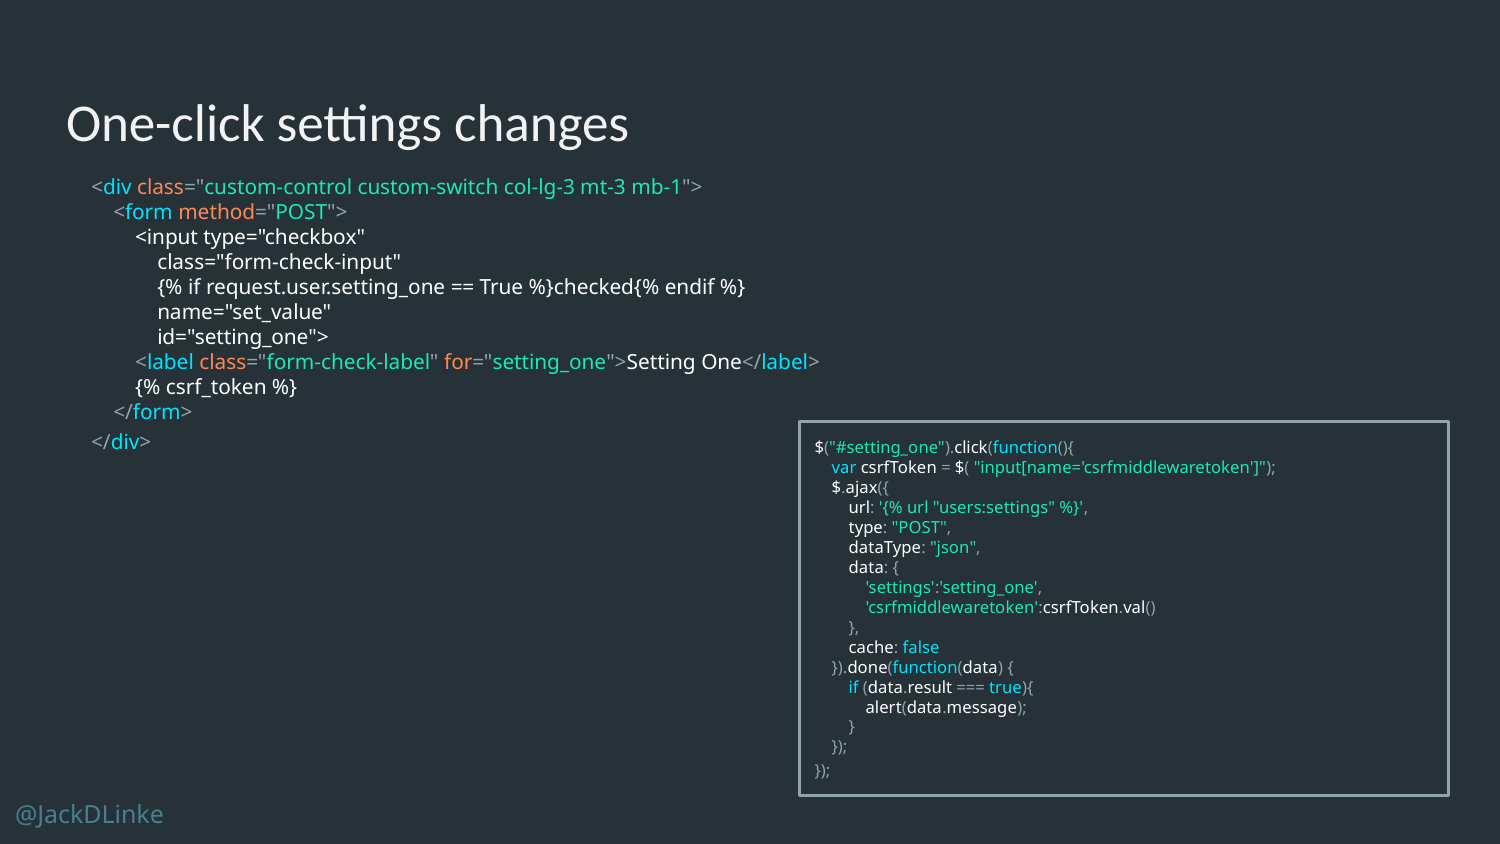

# One-click settings changes
<div class="custom-control custom-switch col-lg-3 mt-3 mb-1">
 <form method="POST">
 <input type="checkbox"
 class="form-check-input"
 {% if request.user.setting_one == True %}checked{% endif %}
 name="set_value"
 id="setting_one">
 <label class="form-check-label" for="setting_one">Setting One</label>
 {% csrf_token %}
 </form>
</div>
$("#setting_one").click(function(){
 var csrfToken = $( "input[name='csrfmiddlewaretoken']");
 $.ajax({
 url: '{% url "users:settings" %}',
 type: "POST",
 dataType: "json",
 data: {
 'settings':'setting_one',
 'csrfmiddlewaretoken':csrfToken.val()
 },
 cache: false
 }).done(function(data) {
 if (data.result === true){
 alert(data.message);
 }
 });
});